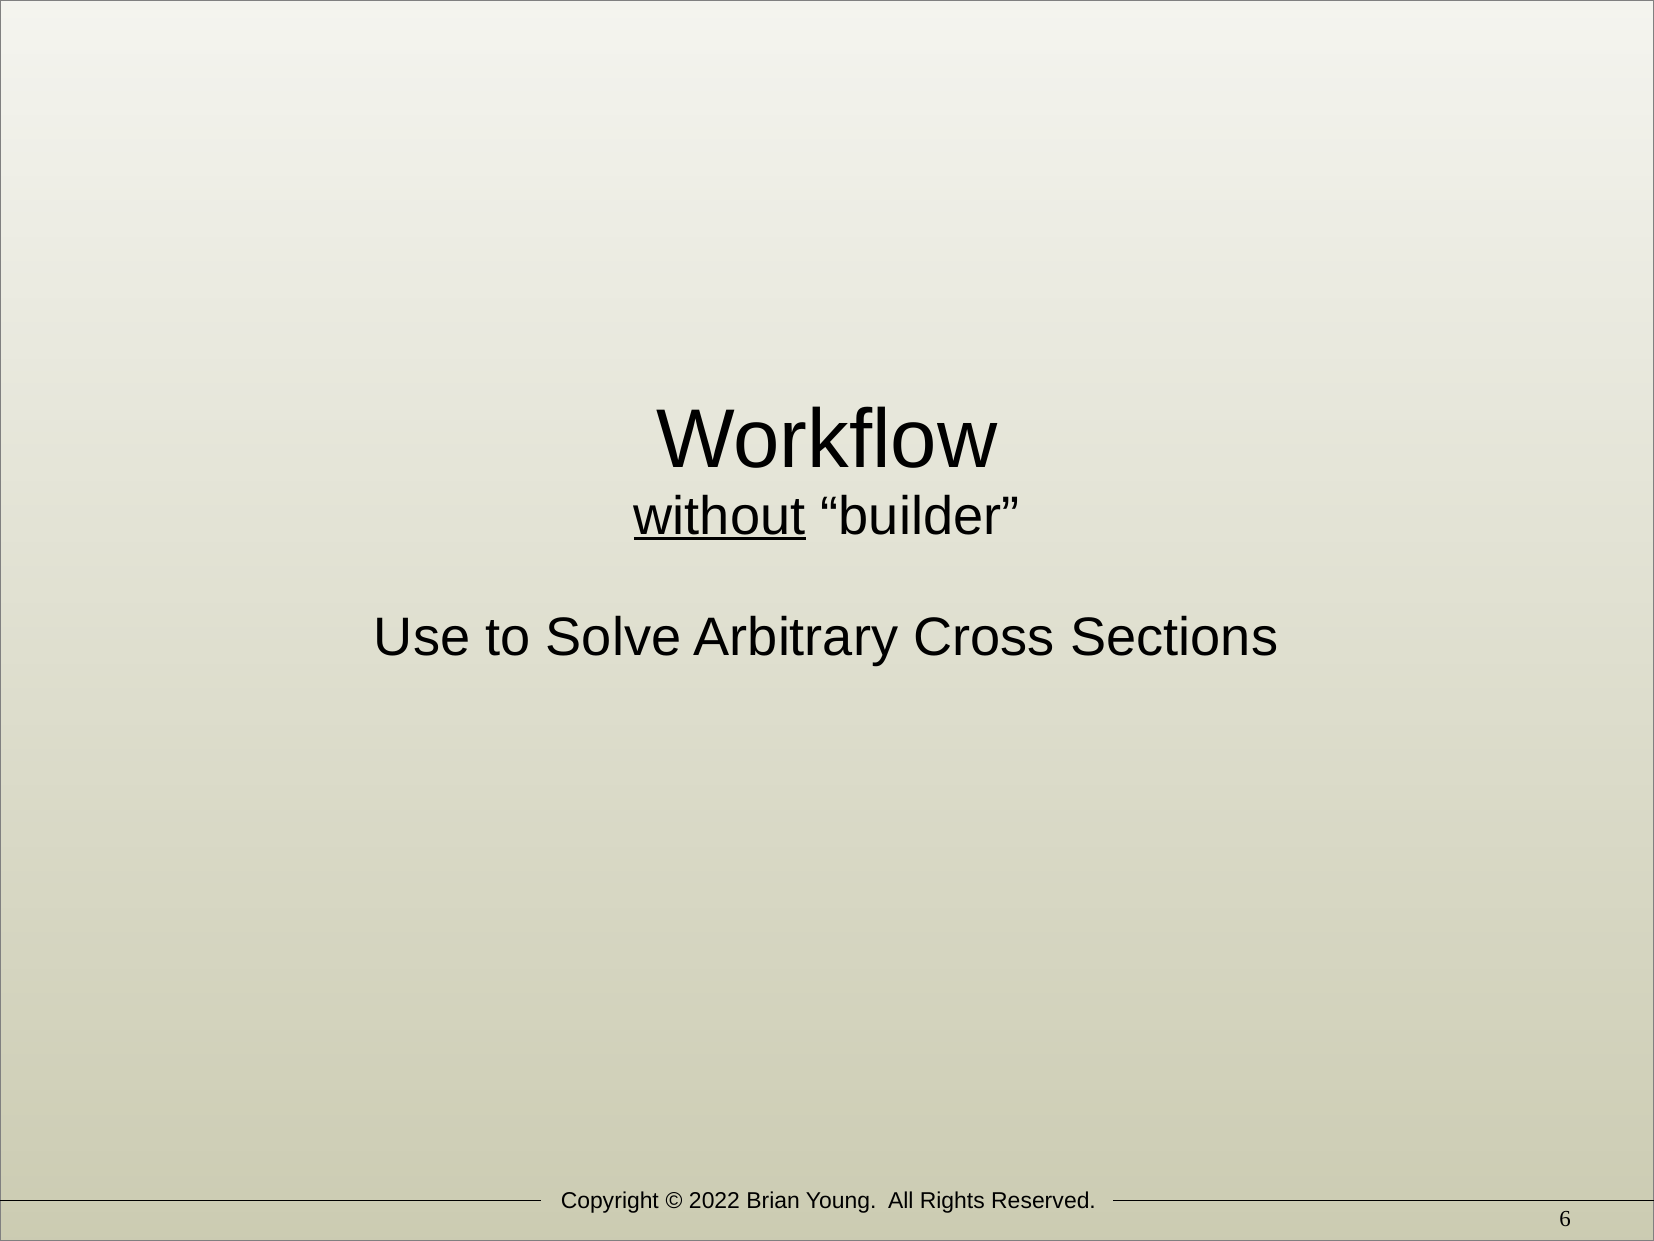

# Workflow
without “builder”
Use to Solve Arbitrary Cross Sections
6